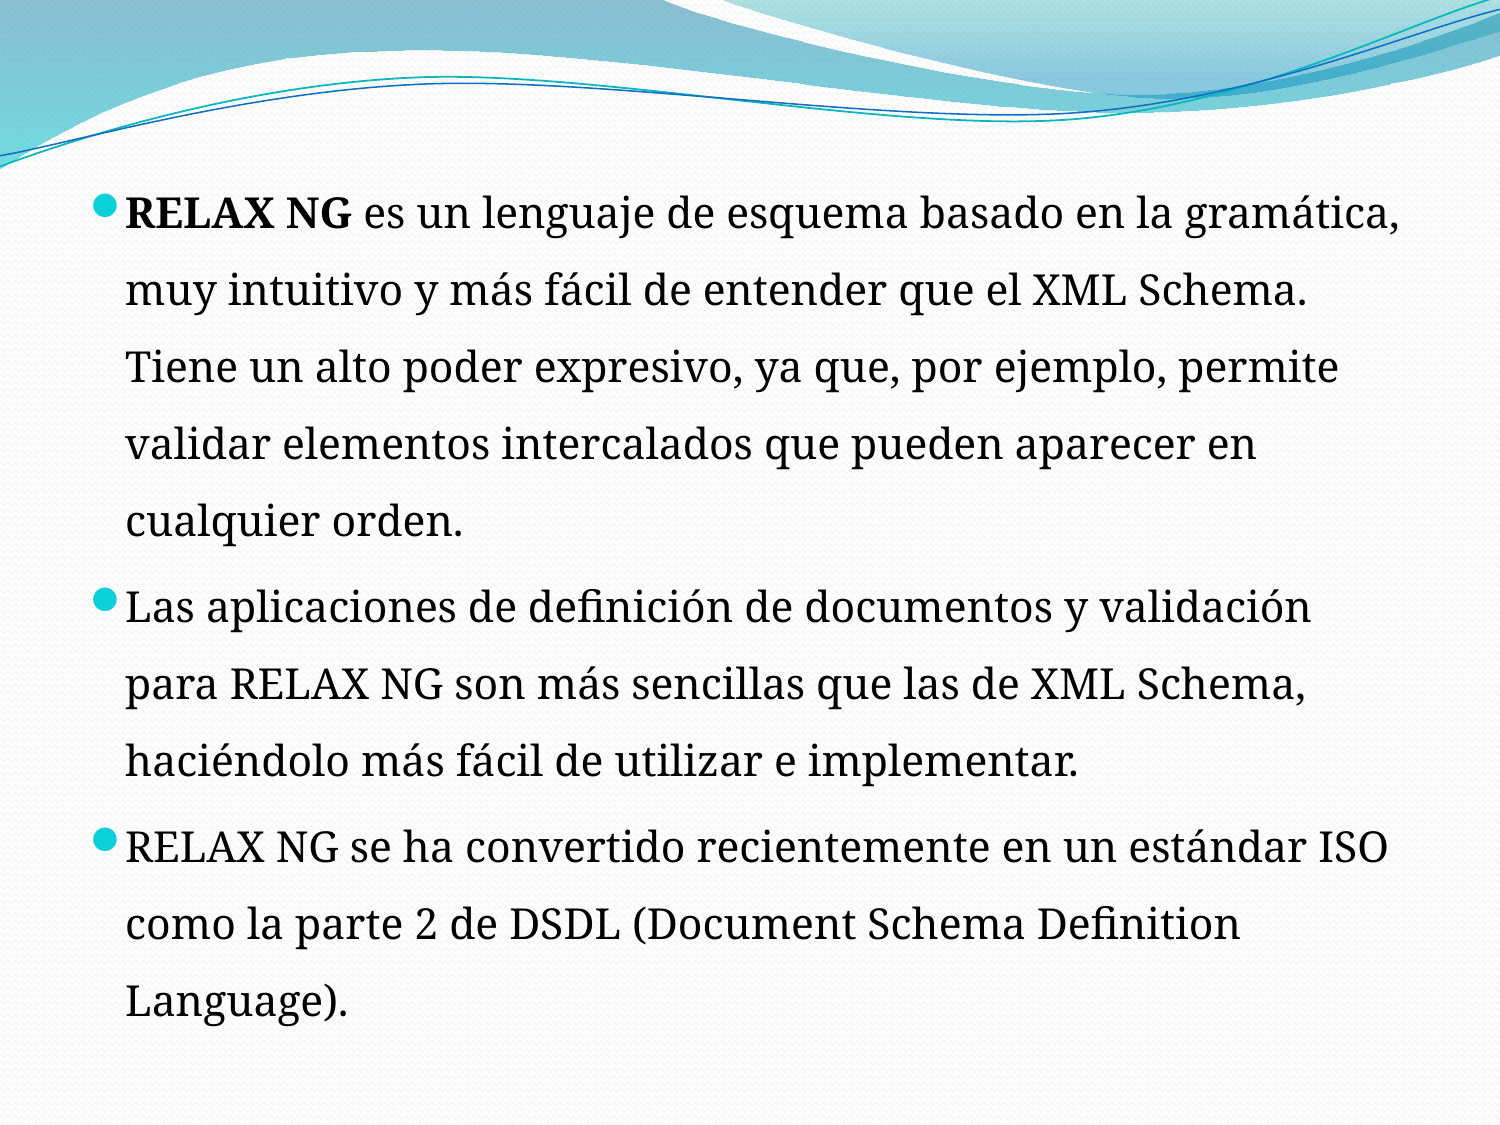

# RELAX NG es un lenguaje de esquema basado en la gramática, muy intuitivo y más fácil de entender que el XML Schema. Tiene un alto poder expresivo, ya que, por ejemplo, permite validar elementos intercalados que pueden aparecer en cualquier orden.
Las aplicaciones de definición de documentos y validación para RELAX NG son más sencillas que las de XML Schema, haciéndolo más fácil de utilizar e implementar.
RELAX NG se ha convertido recientemente en un estándar ISO como la parte 2 de DSDL (Document Schema Definition Language).